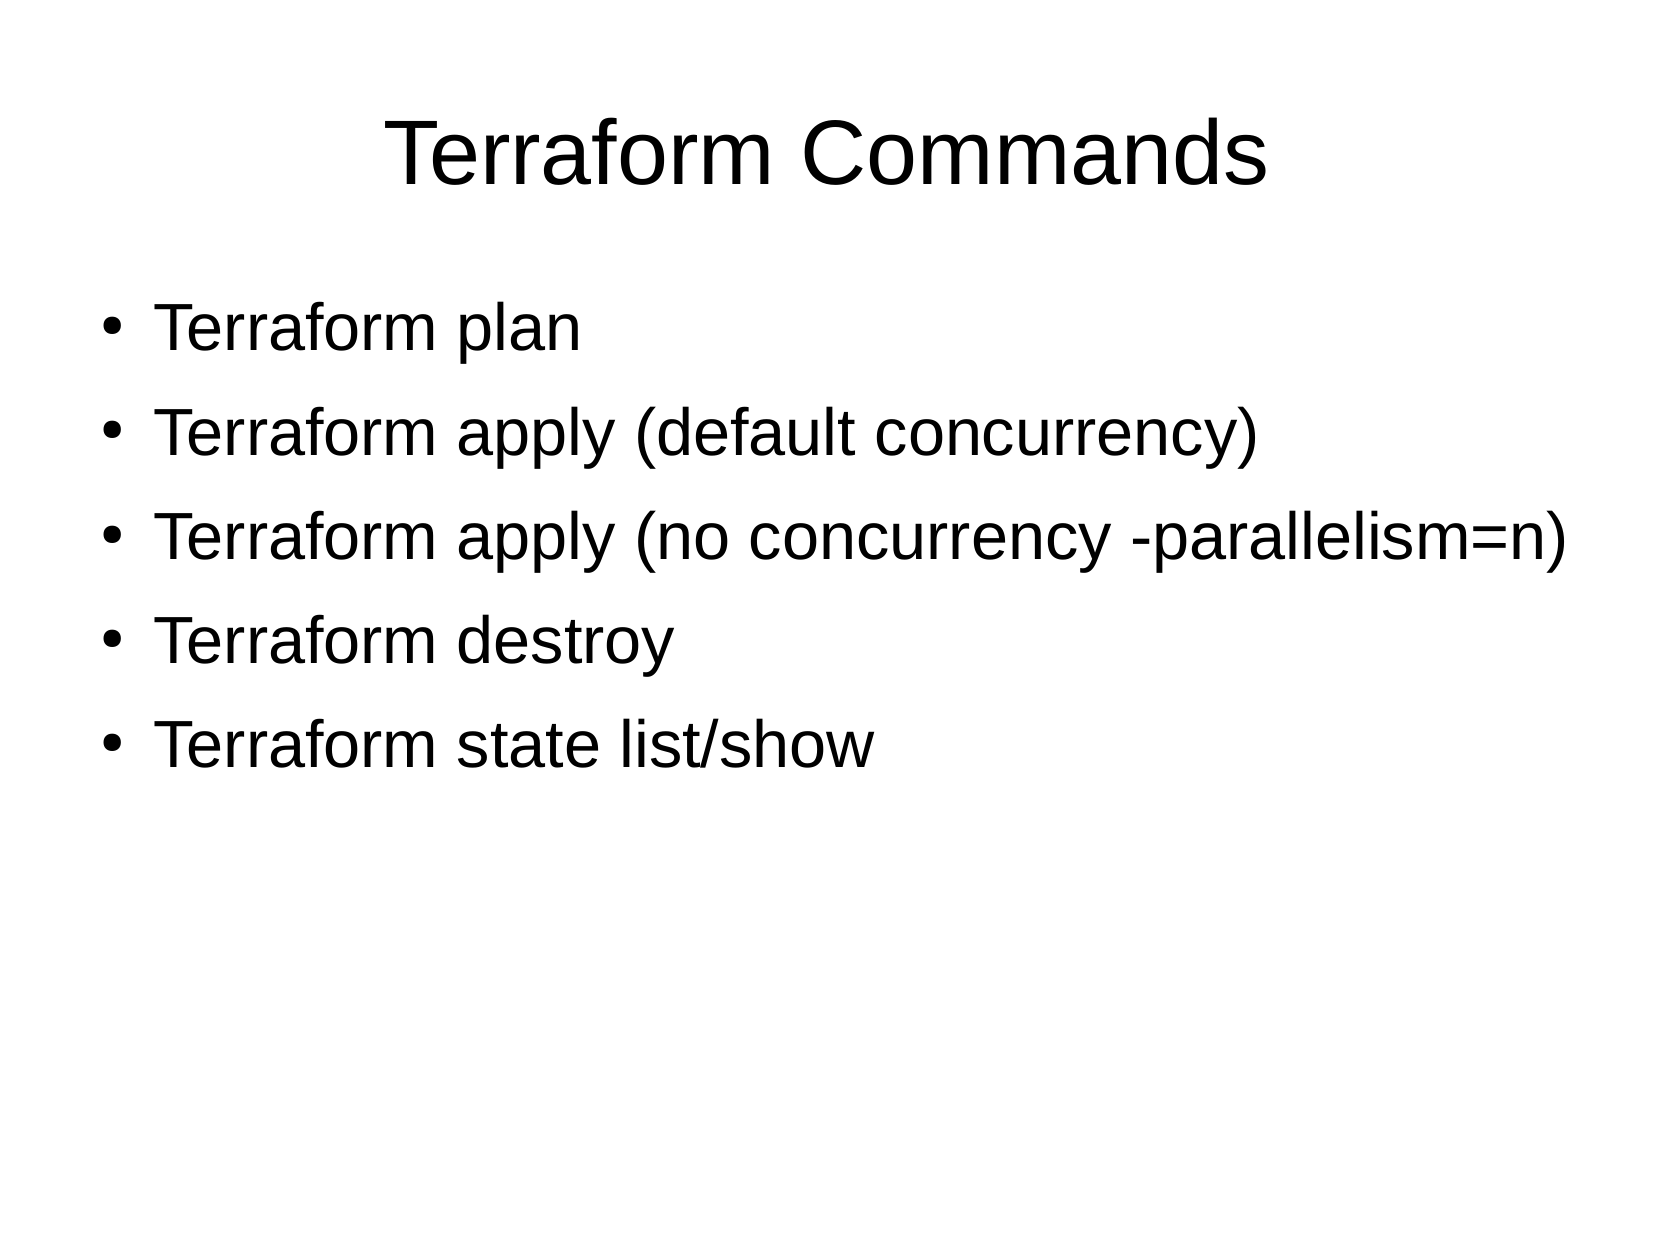

# Terraform Commands
Terraform plan
Terraform apply (default concurrency)
Terraform apply (no concurrency -parallelism=n)
Terraform destroy
Terraform state list/show